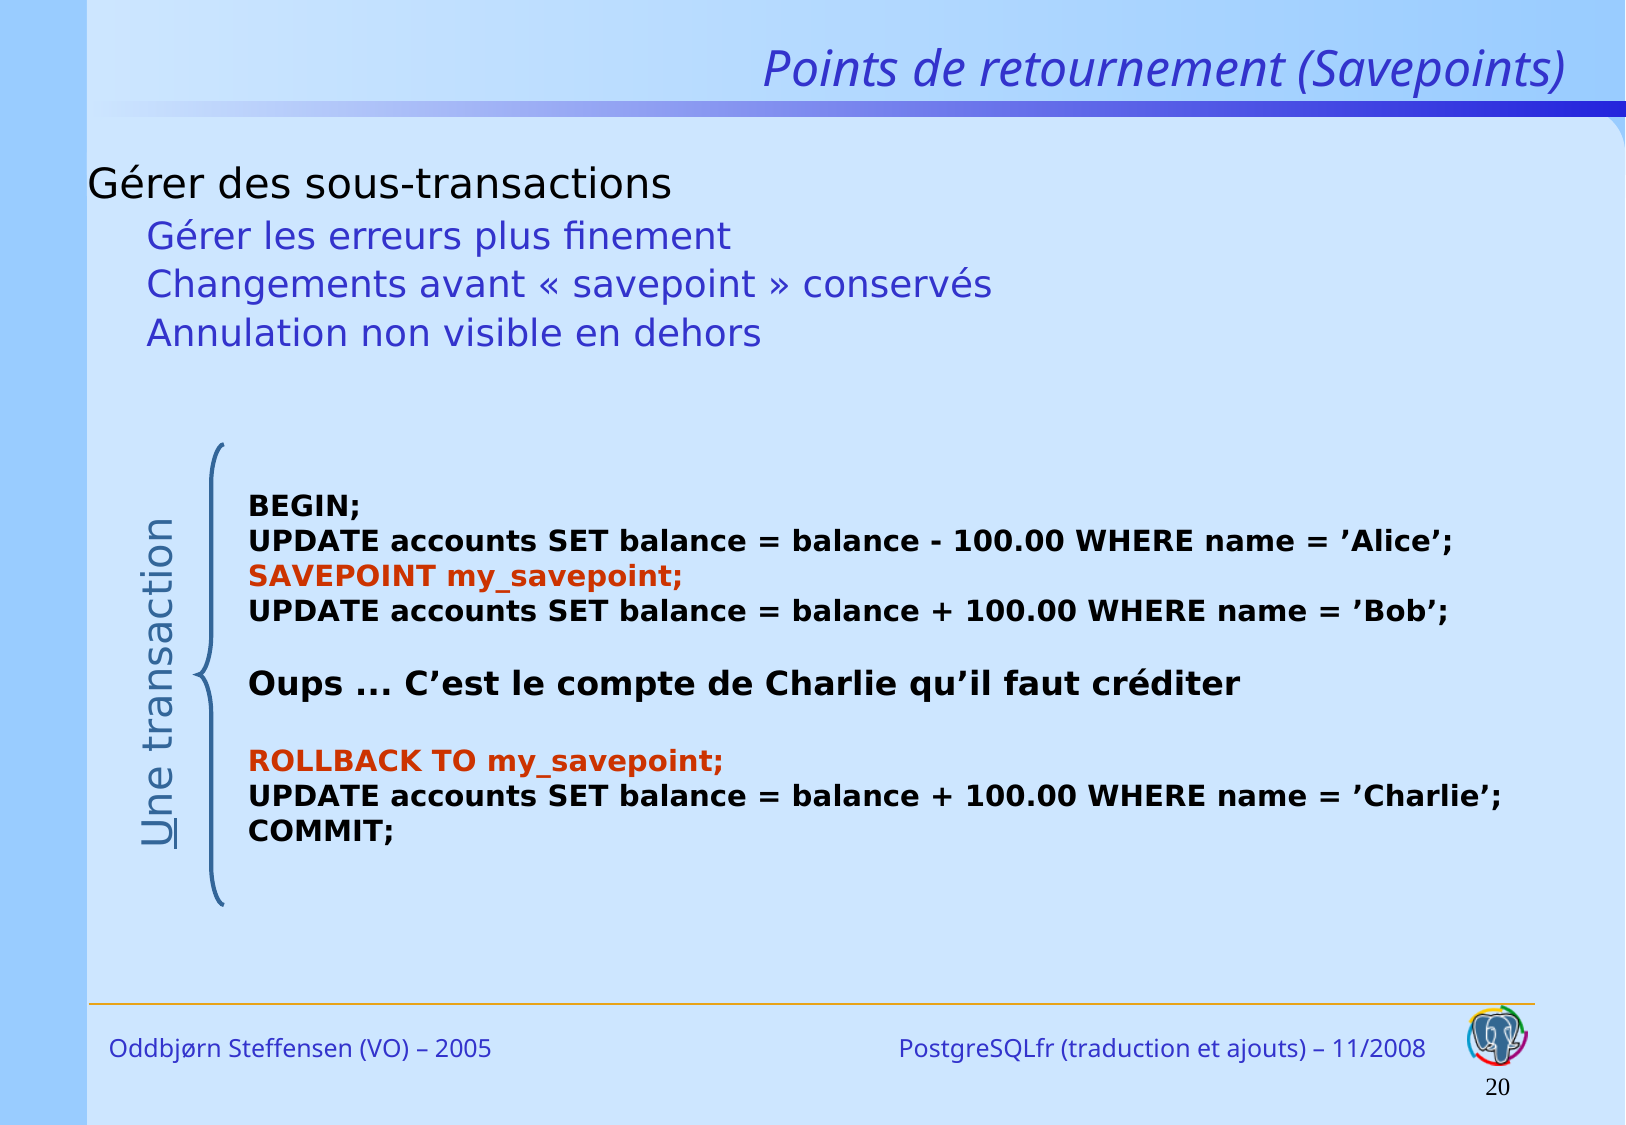

# Points de retournement (Savepoints)
Gérer des sous-transactions
Gérer les erreurs plus finement
Changements avant « savepoint » conservés
Annulation non visible en dehors
BEGIN;
UPDATE accounts SET balance = balance - 100.00 WHERE name = ’Alice’;
SAVEPOINT my_savepoint;
UPDATE accounts SET balance = balance + 100.00 WHERE name = ’Bob’;
Oups ... C’est le compte de Charlie qu’il faut créditer
ROLLBACK TO my_savepoint;
UPDATE accounts SET balance = balance + 100.00 WHERE name = ’Charlie’;
COMMIT;
Une transaction